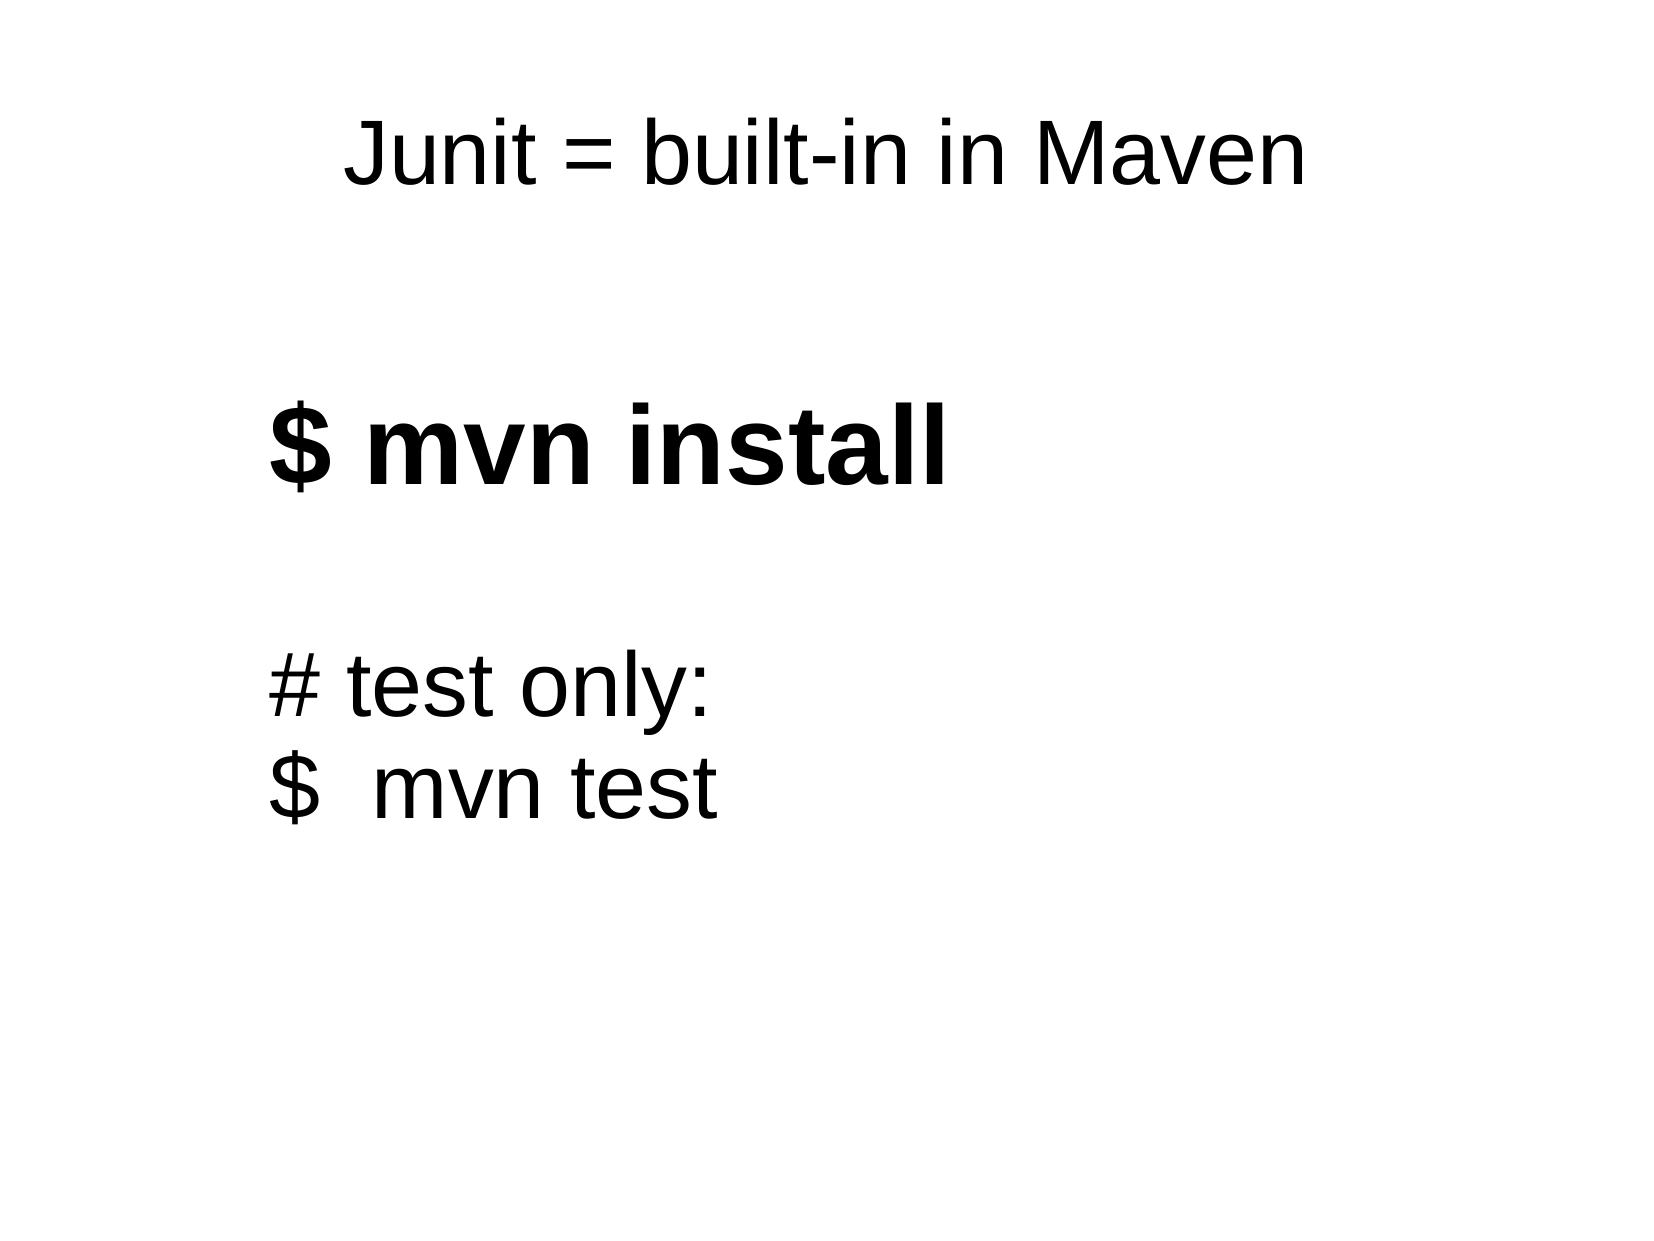

# Junit = built-in in Maven
$ mvn install
# test only:
$ mvn test